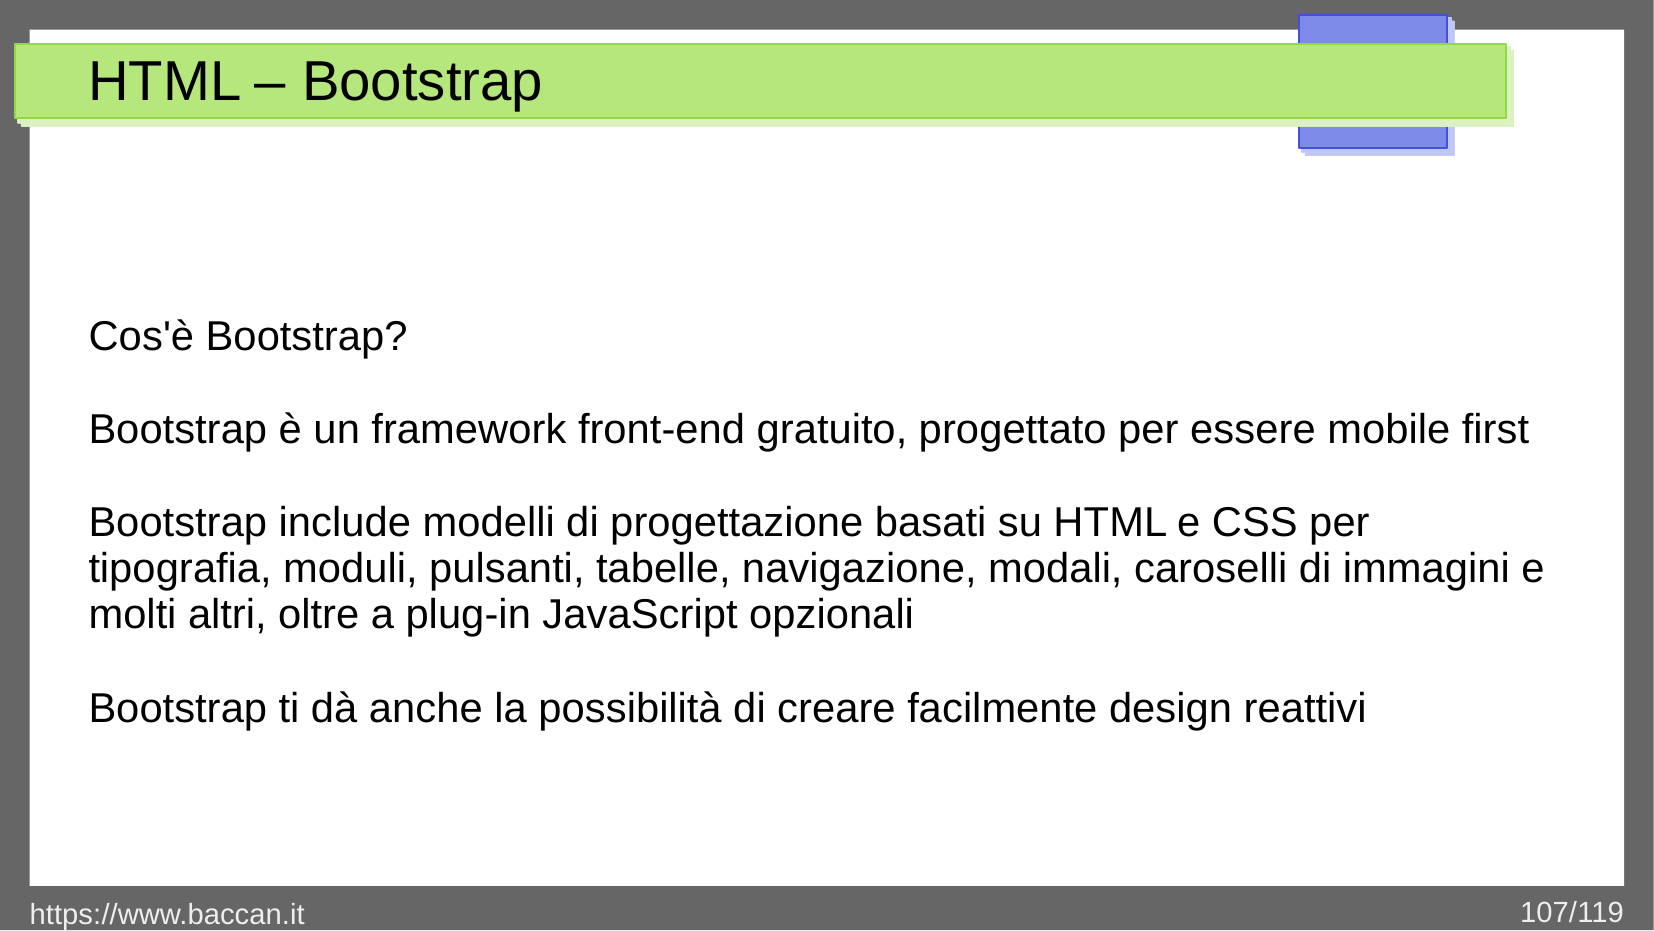

# HTML – Bootstrap
Cos'è Bootstrap?
Bootstrap è un framework front-end gratuito, progettato per essere mobile first
Bootstrap include modelli di progettazione basati su HTML e CSS per tipografia, moduli, pulsanti, tabelle, navigazione, modali, caroselli di immagini e molti altri, oltre a plug-in JavaScript opzionali
Bootstrap ti dà anche la possibilità di creare facilmente design reattivi
107
https://www.baccan.it